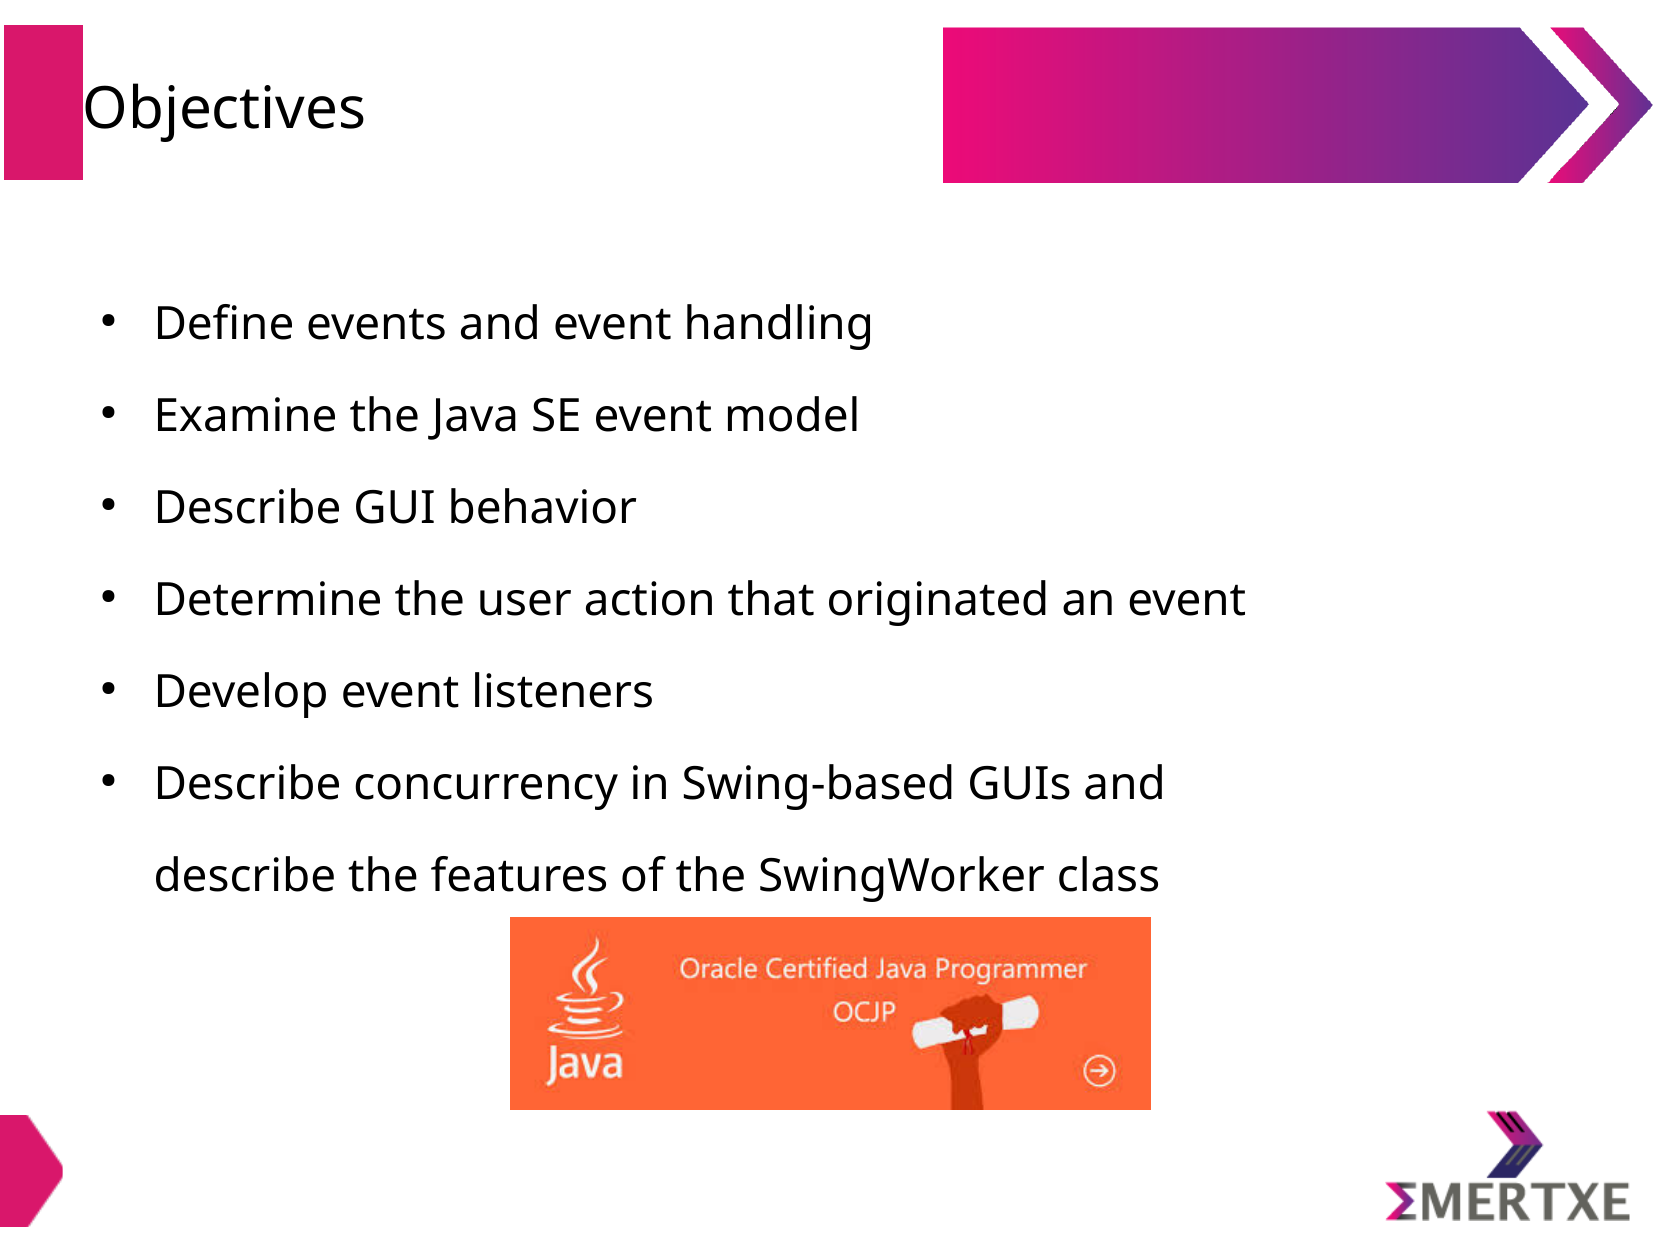

# Objectives
Define events and event handling
Examine the Java SE event model
Describe GUI behavior
Determine the user action that originated an event
Develop event listeners
Describe concurrency in Swing-based GUIs and
describe the features of the SwingWorker class